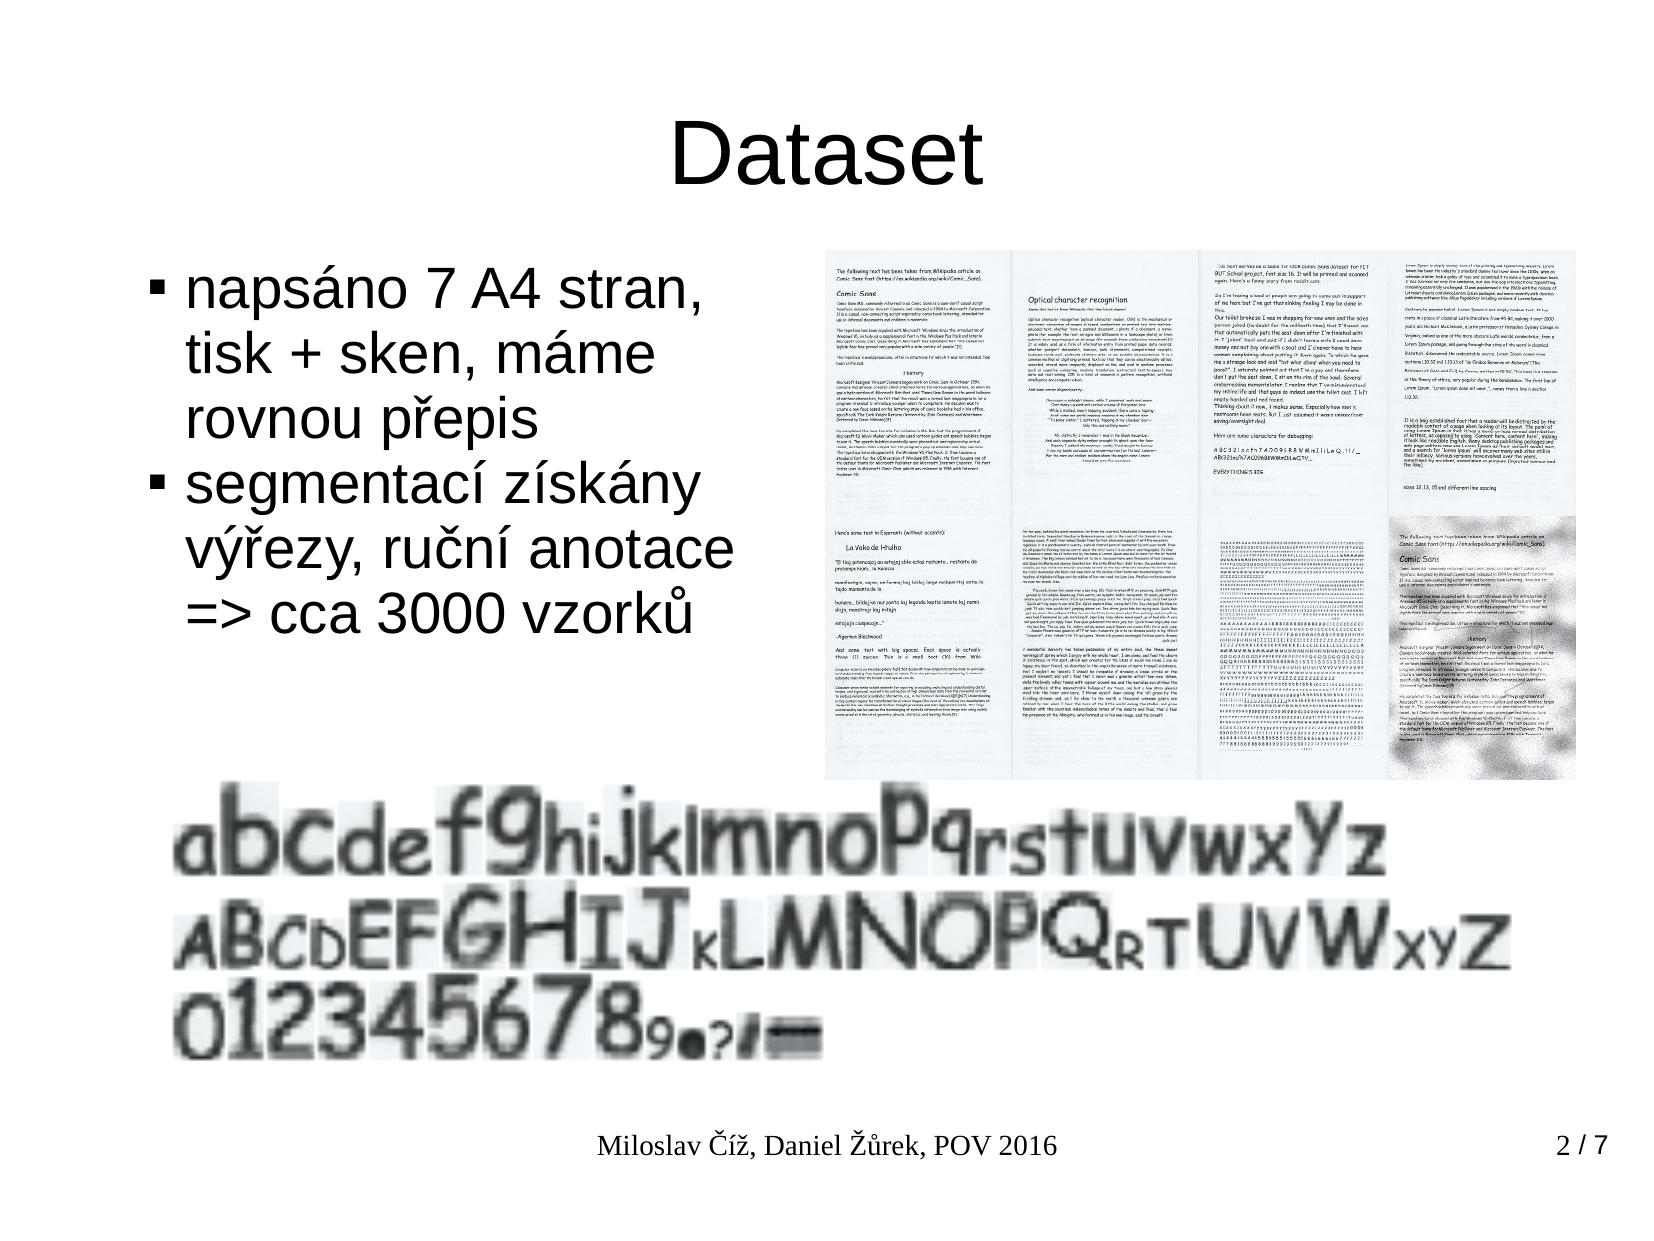

# Dataset
napsáno 7 A4 stran, tisk + sken, máme rovnou přepis
segmentací získány výřezy, ruční anotace => cca 3000 vzorků
Miloslav Číž, Daniel Žůrek, POV 2016
2
/ 7